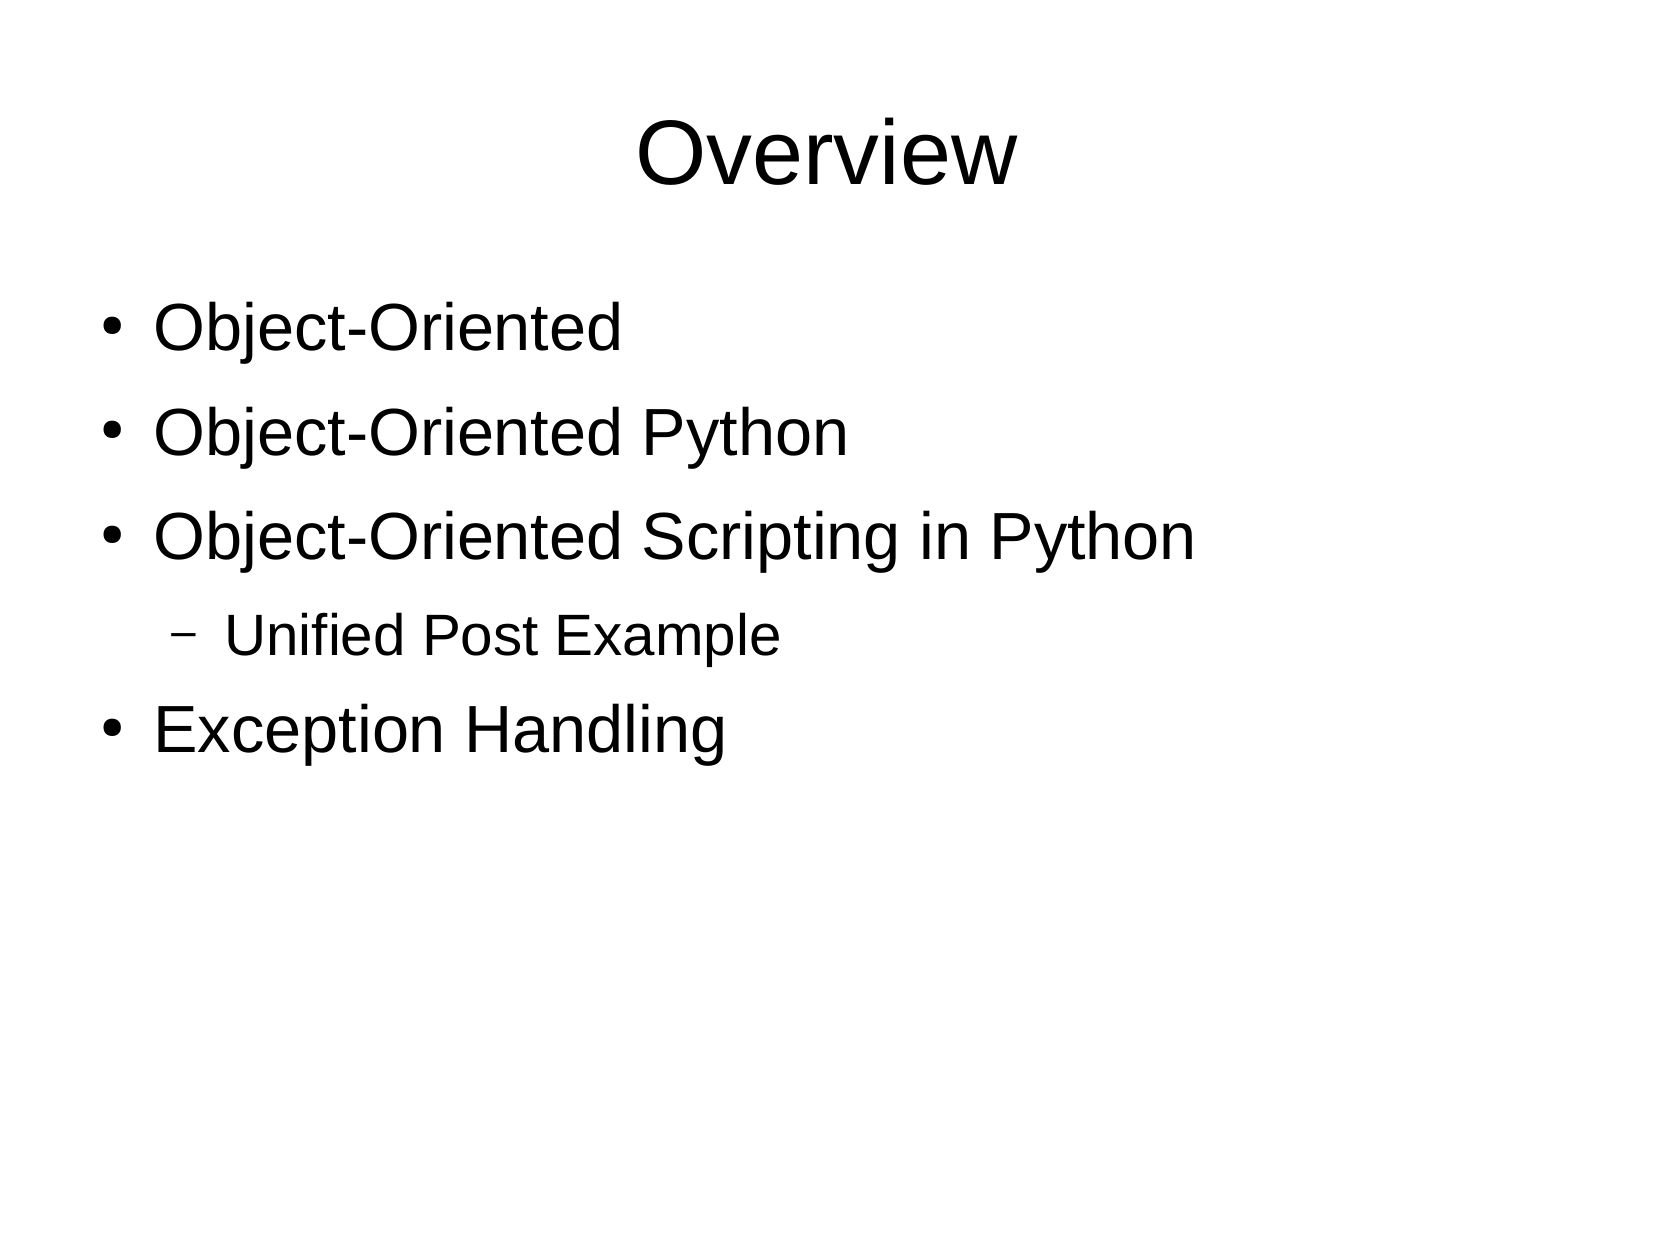

# Overview
Object-Oriented
Object-Oriented Python
Object-Oriented Scripting in Python
Unified Post Example
Exception Handling